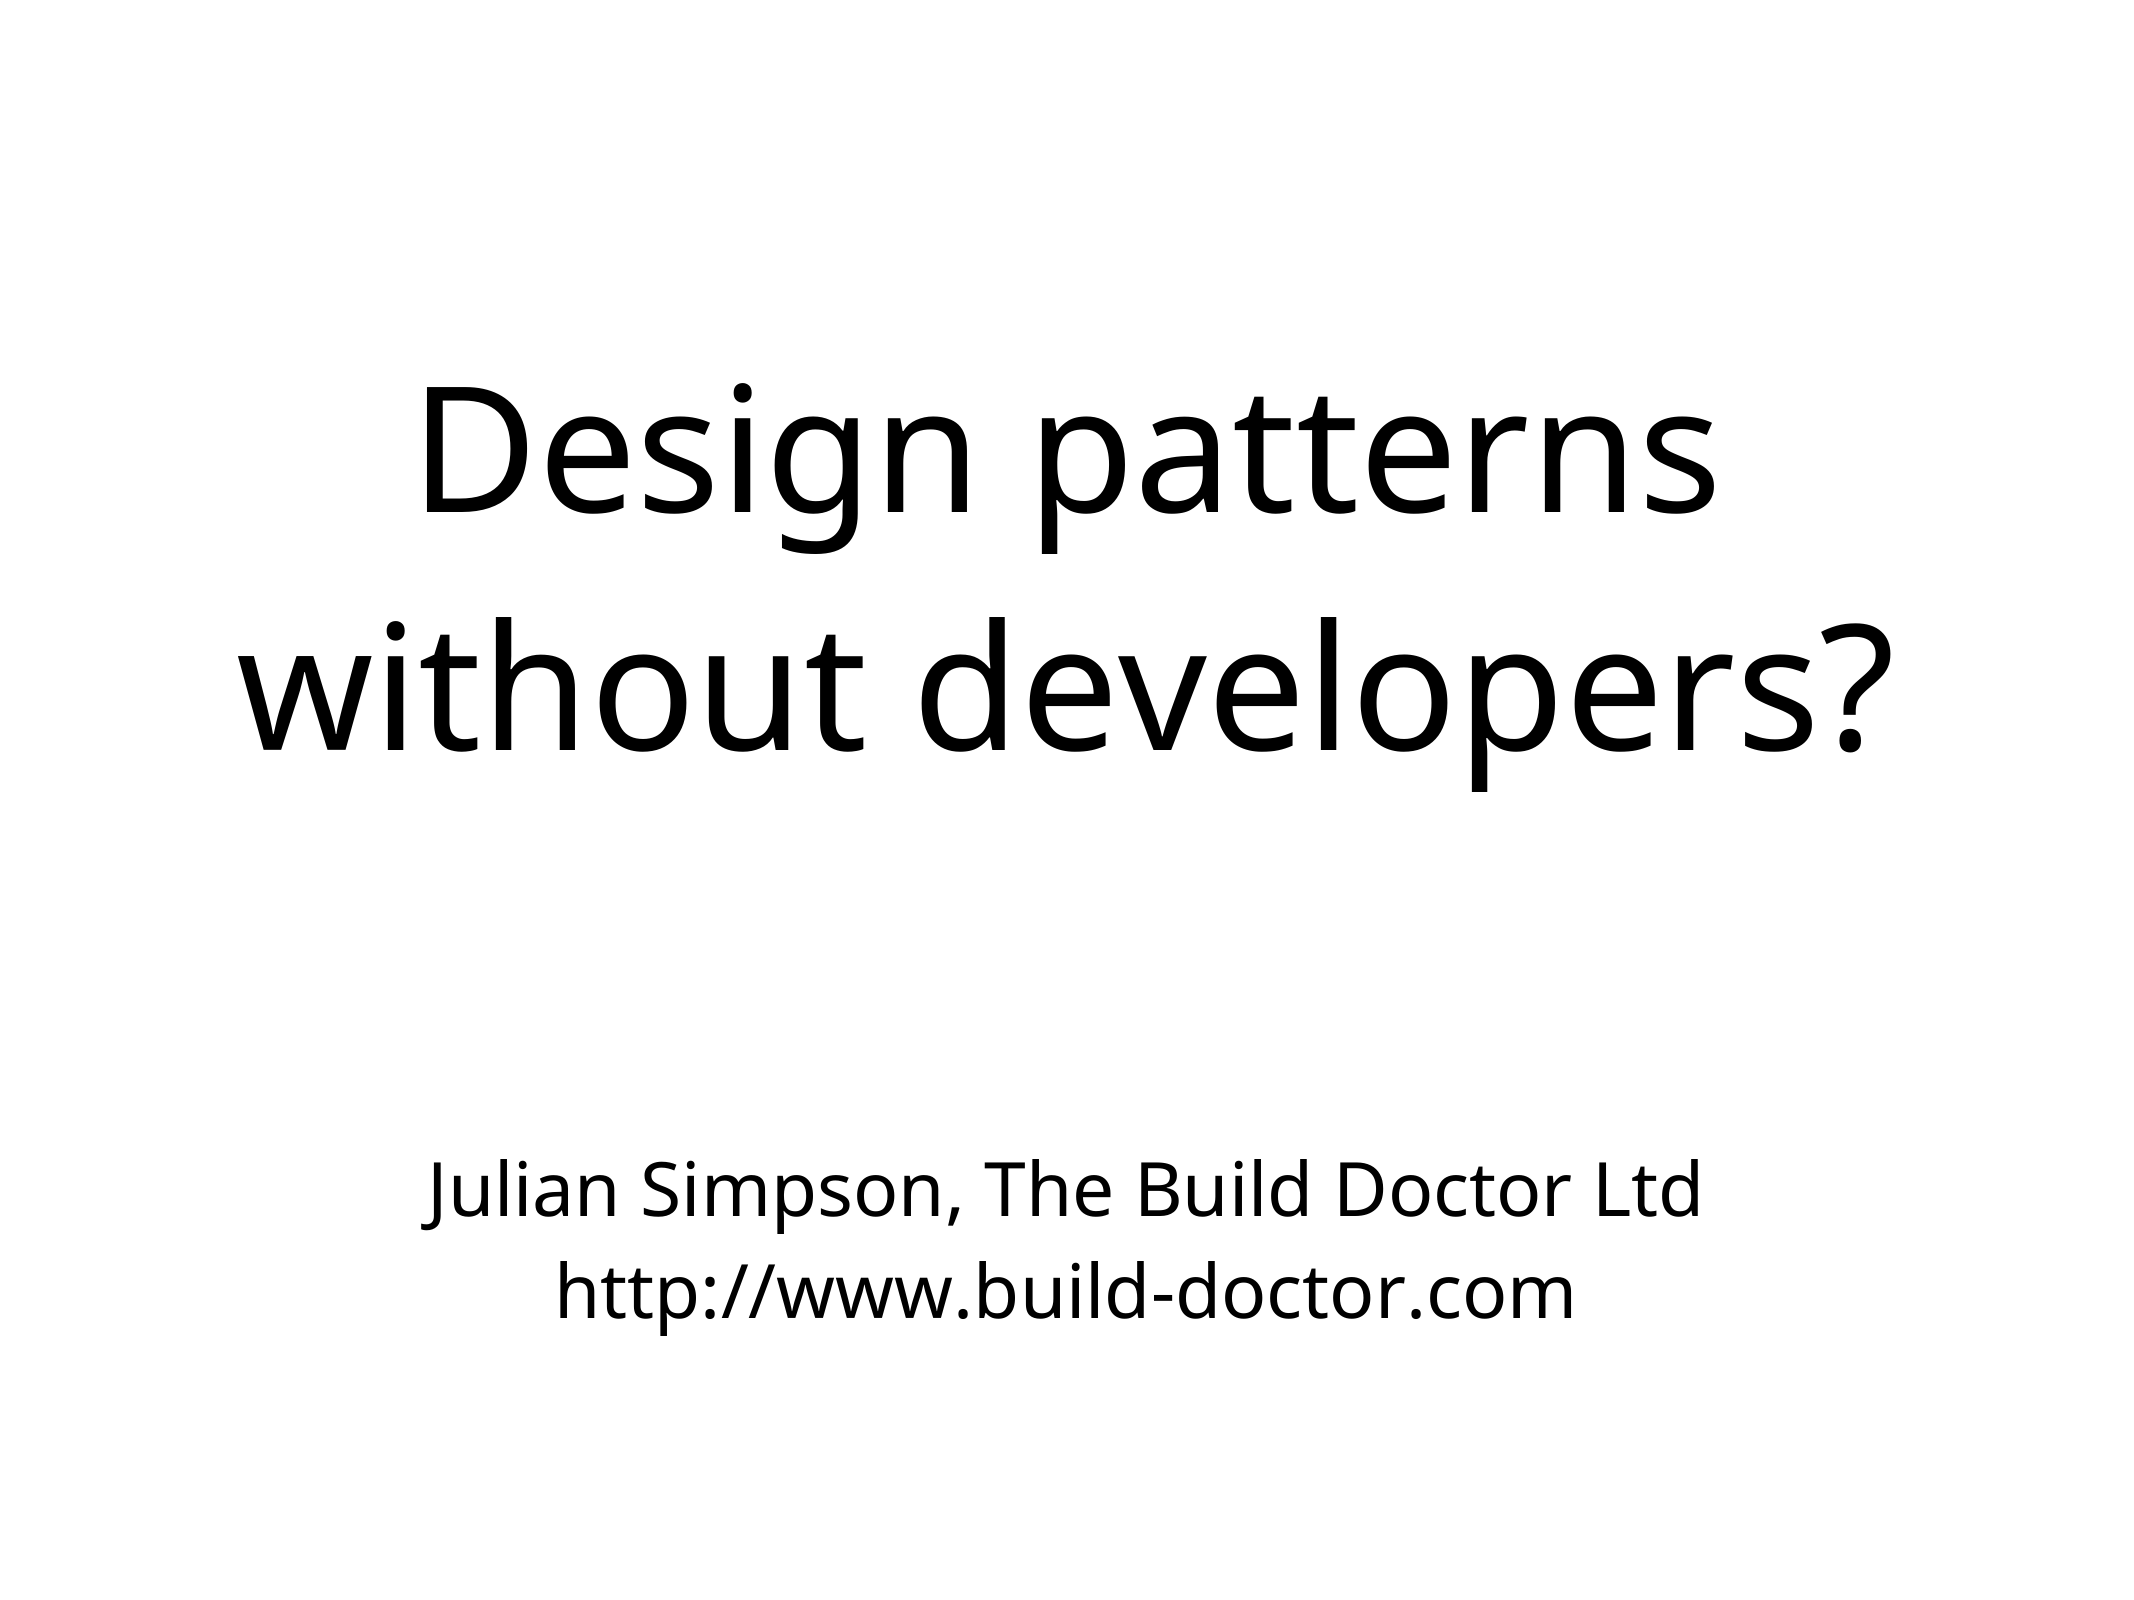

# Design patterns without developers?
Julian Simpson, The Build Doctor Ltd
http://www.build-doctor.com